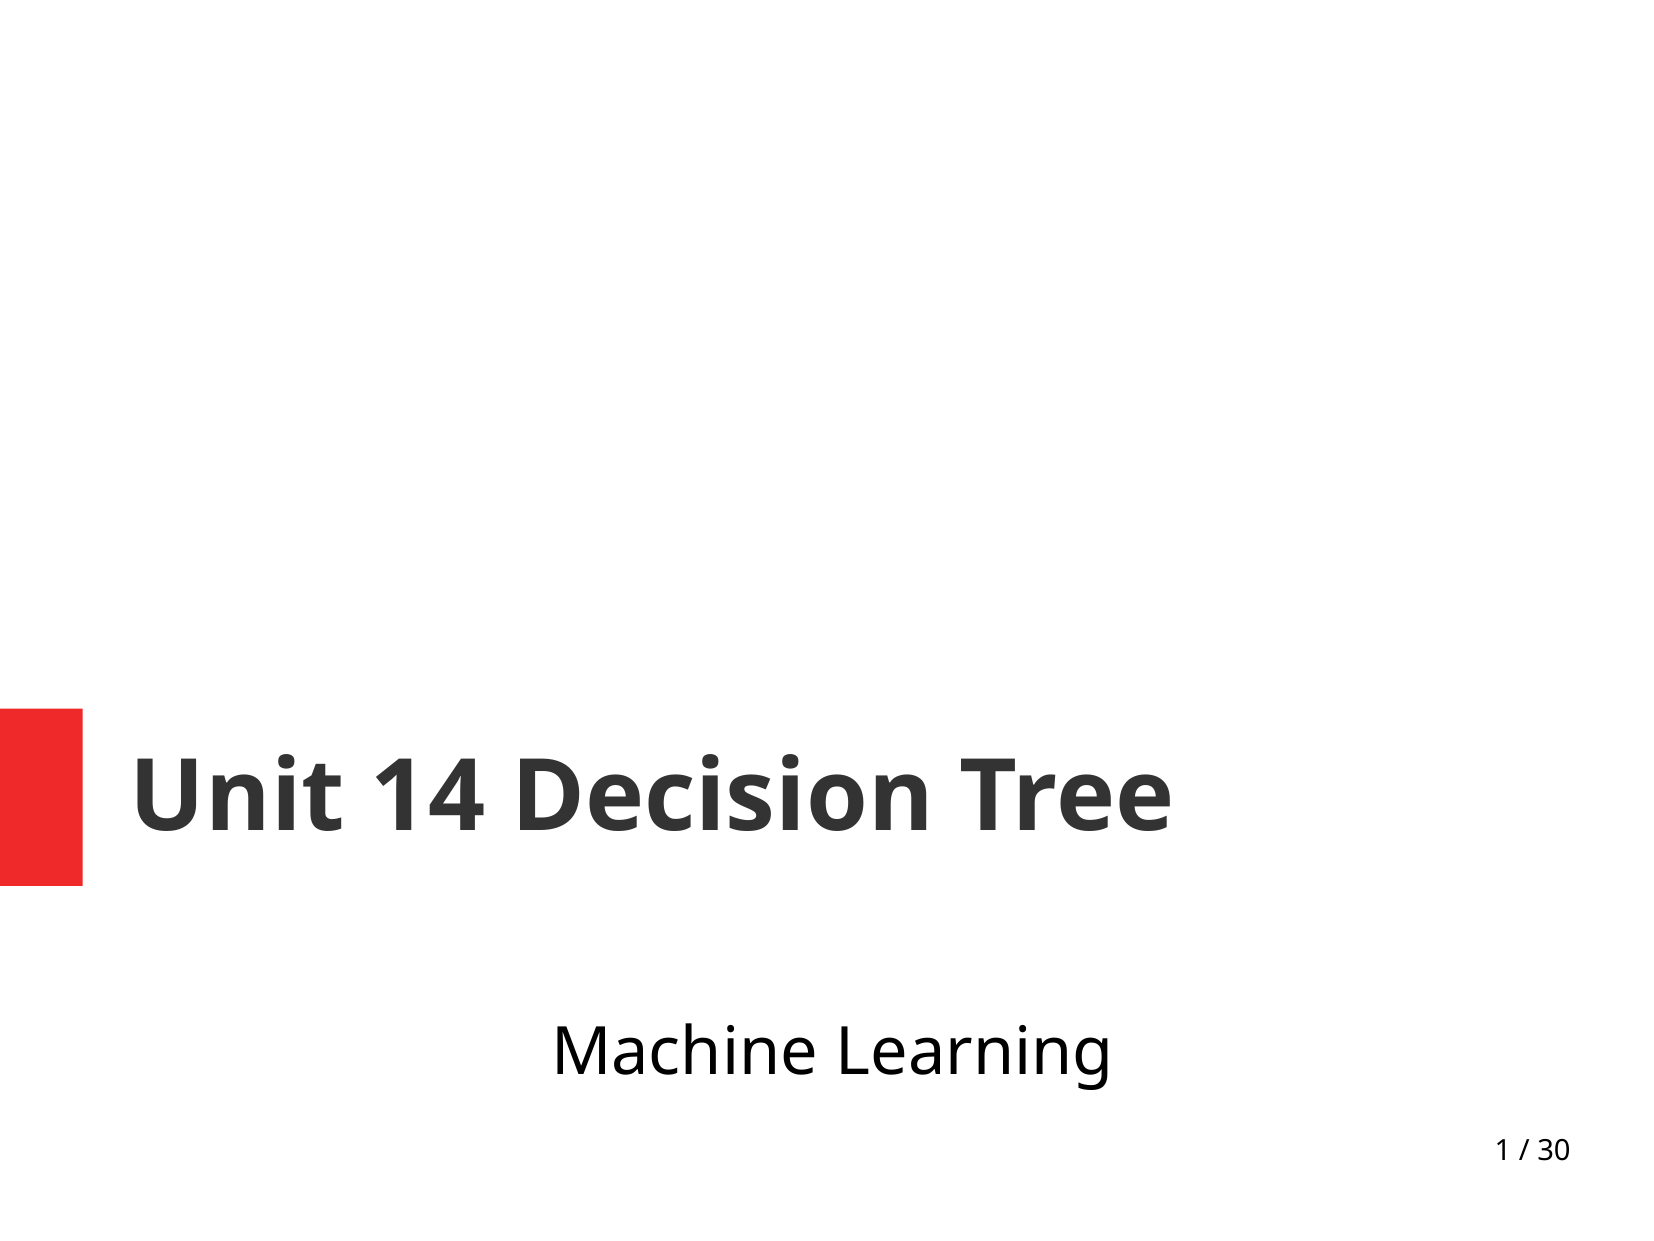

# Unit 14 Decision Tree
Machine Learning
1